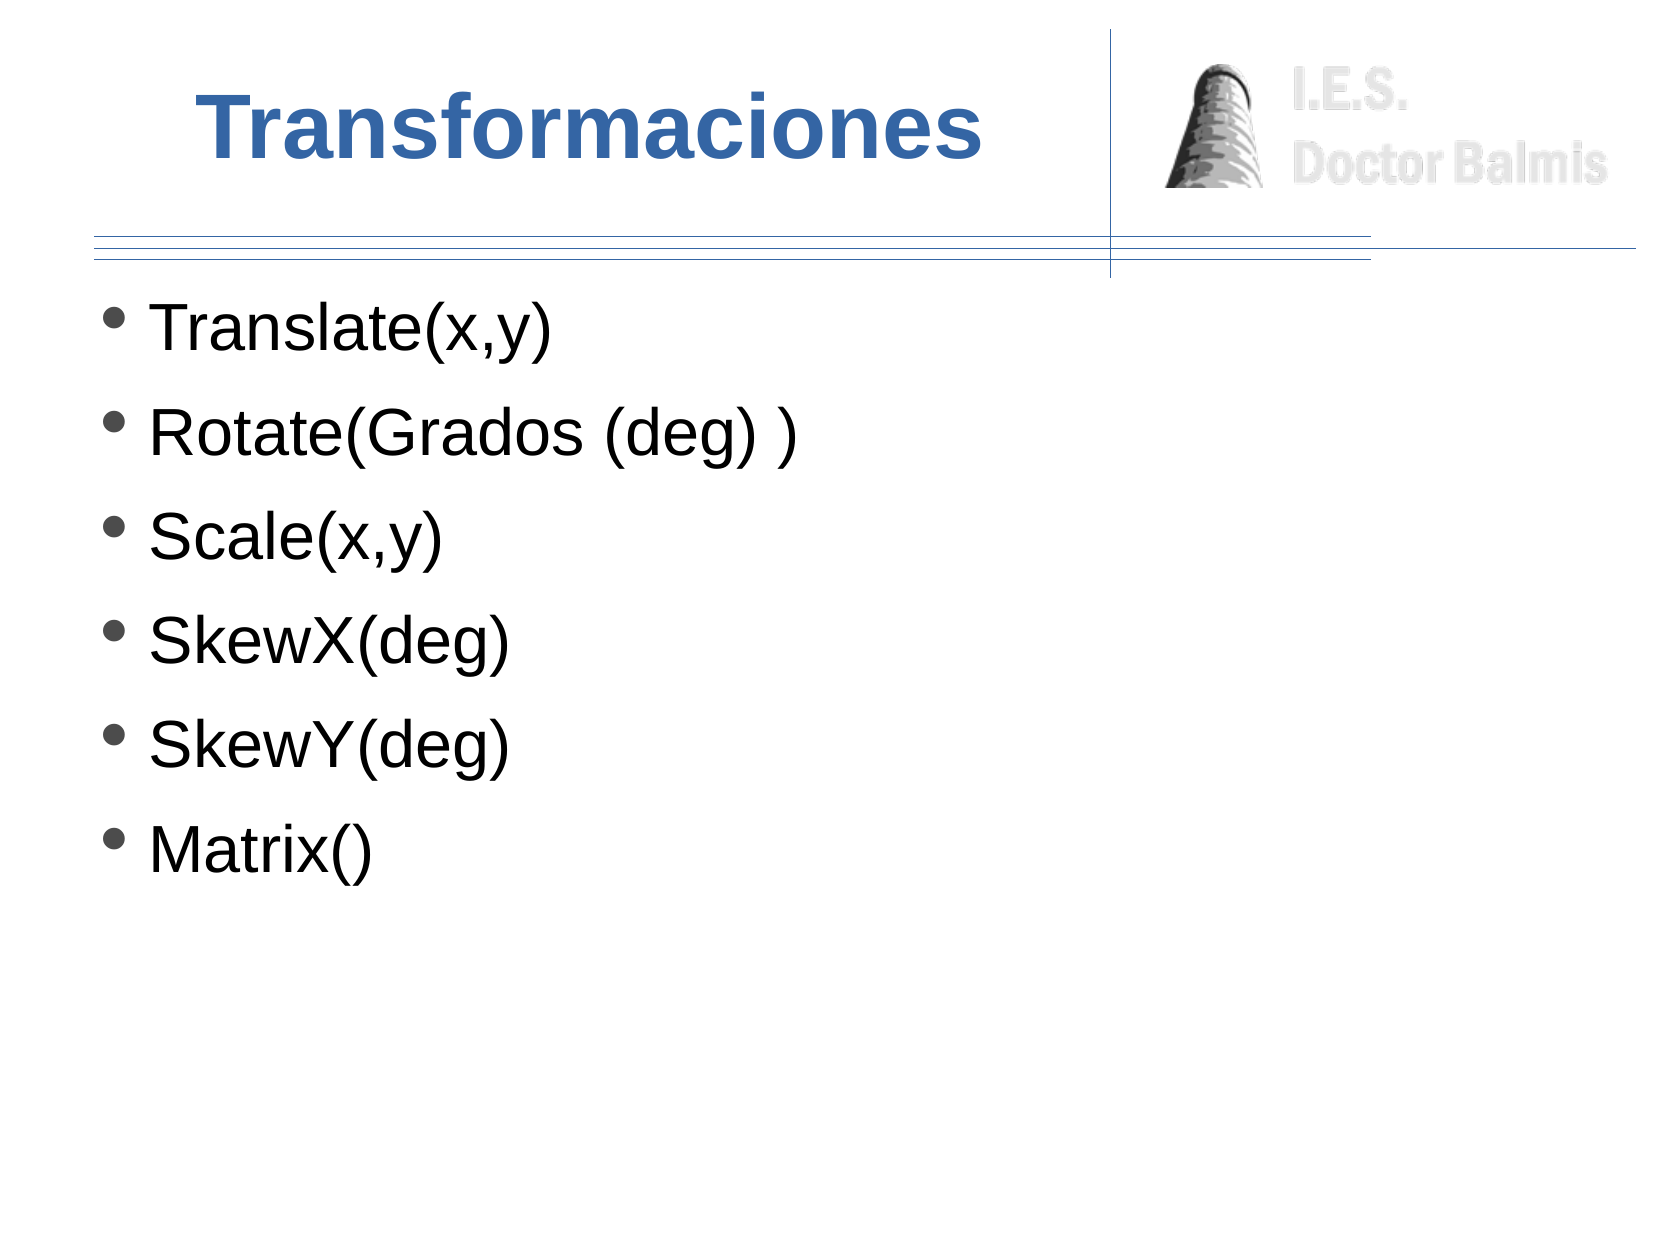

# Transformaciones
 Translate(x,y)
 Rotate(Grados (deg) )
 Scale(x,y)
 SkewX(deg)
 SkewY(deg)
 Matrix()